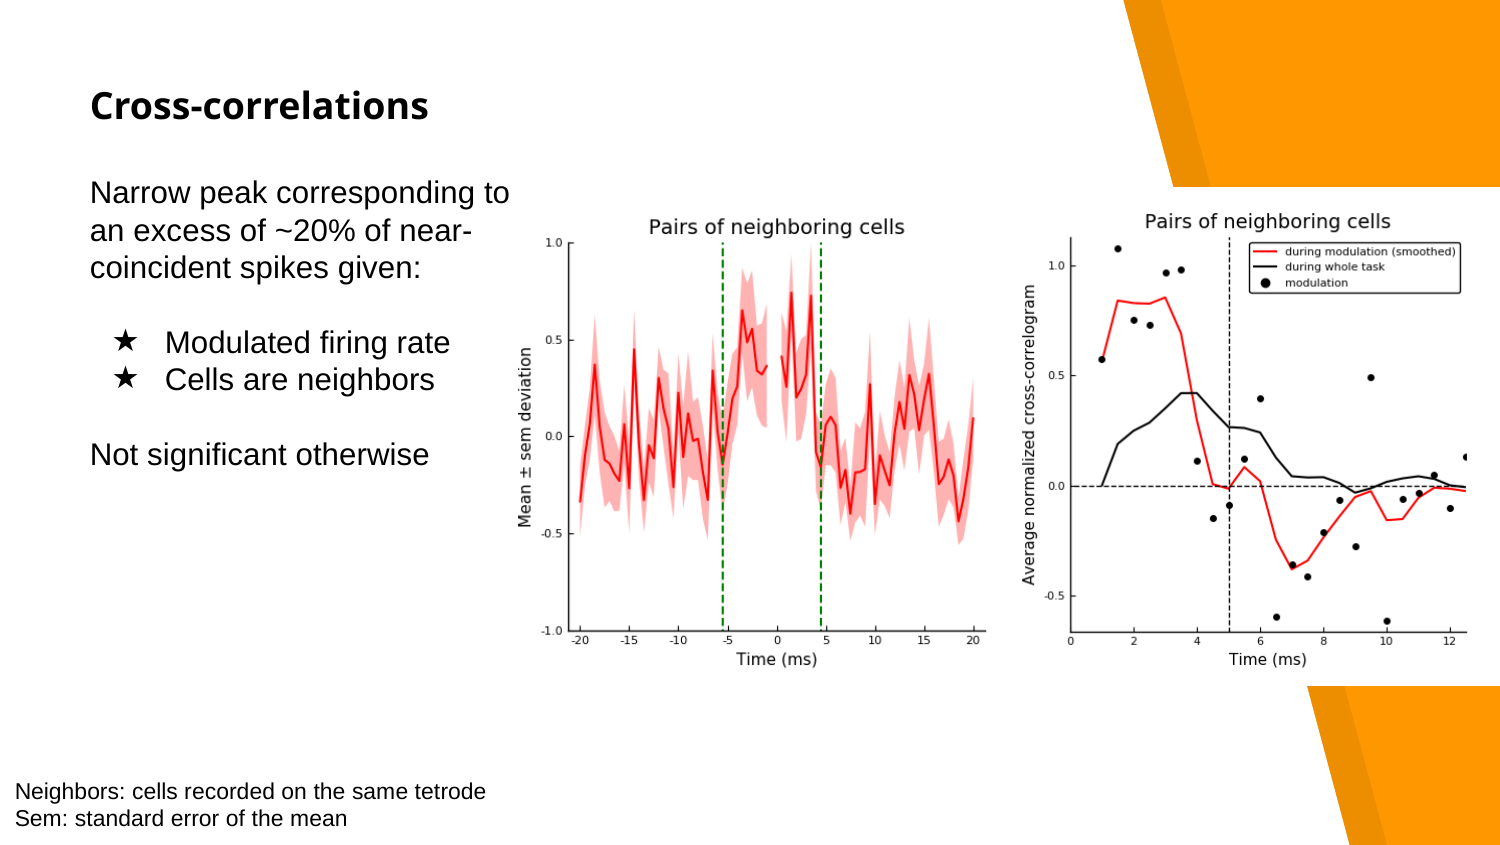

Cross-correlations
Narrow peak corresponding to an excess of ~20% of near-coincident spikes given:
Modulated firing rate
Cells are neighbors
Not significant otherwise
Neighbors: cells recorded on the same tetrode
Sem: standard error of the mean